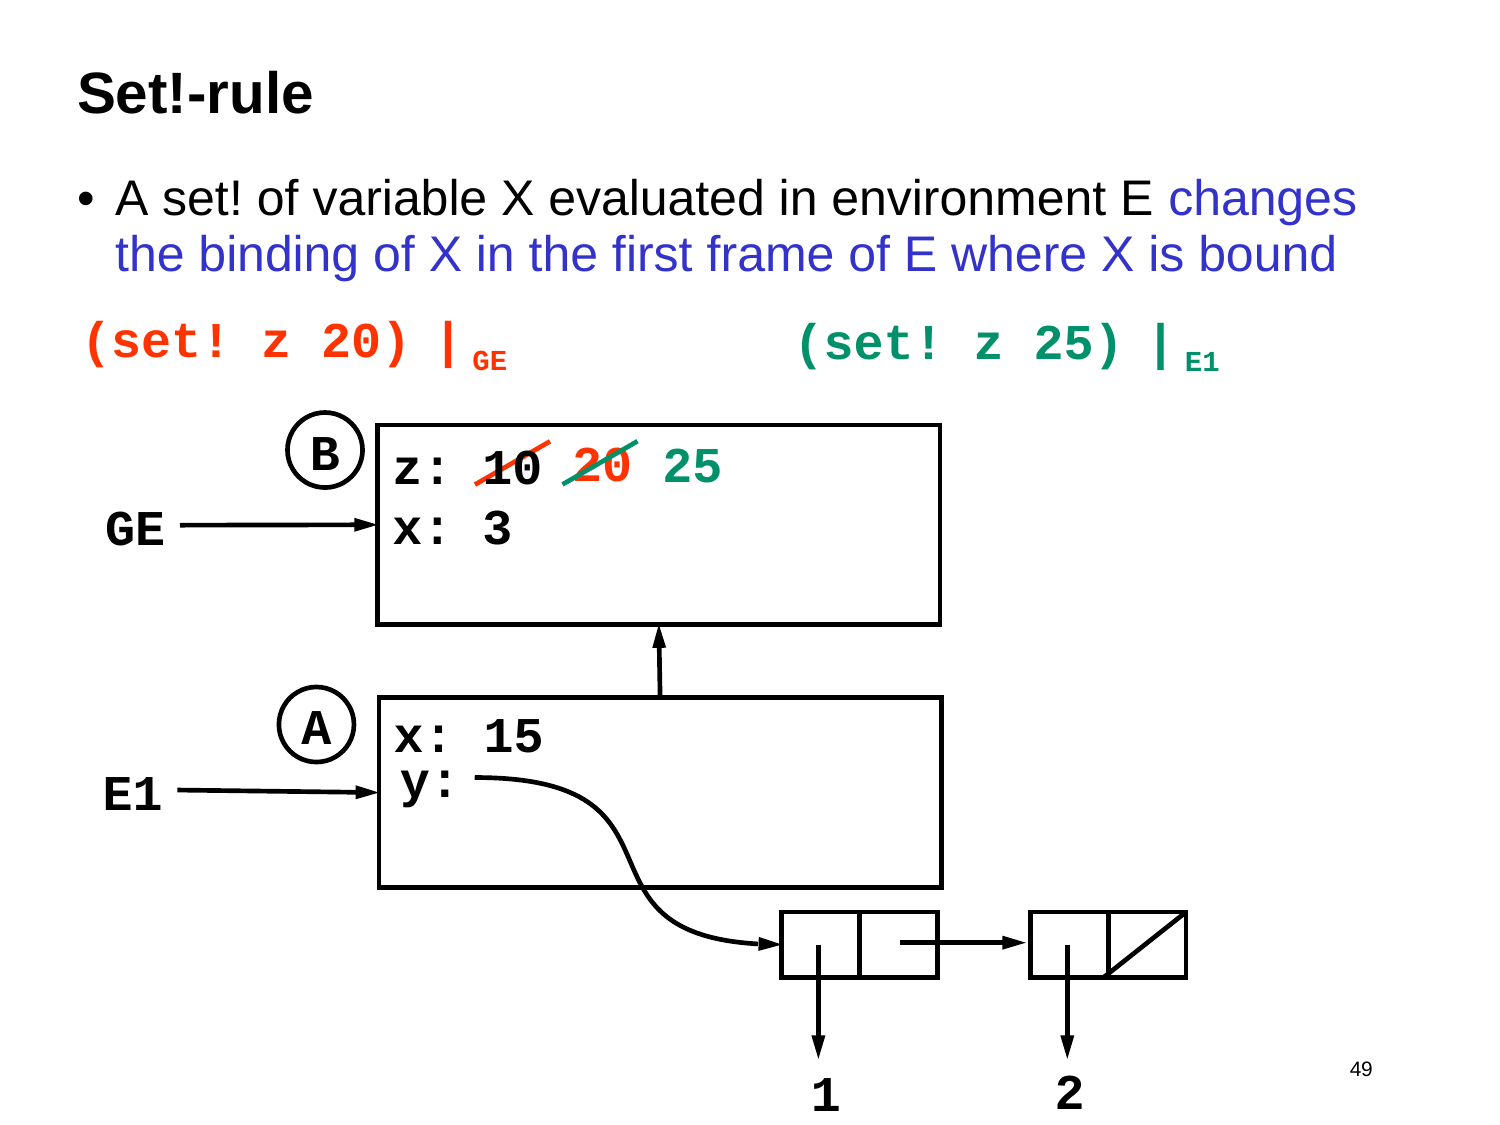

# Set!-rule
A set! of variable X evaluated in environment E changes the binding of X in the first frame of E where X is bound
(set! z 20) | GE
(set! z 25) | E1
B
z: 10
x: 3
GE
A
x: 15
y:
E1
1
2
20
25
49